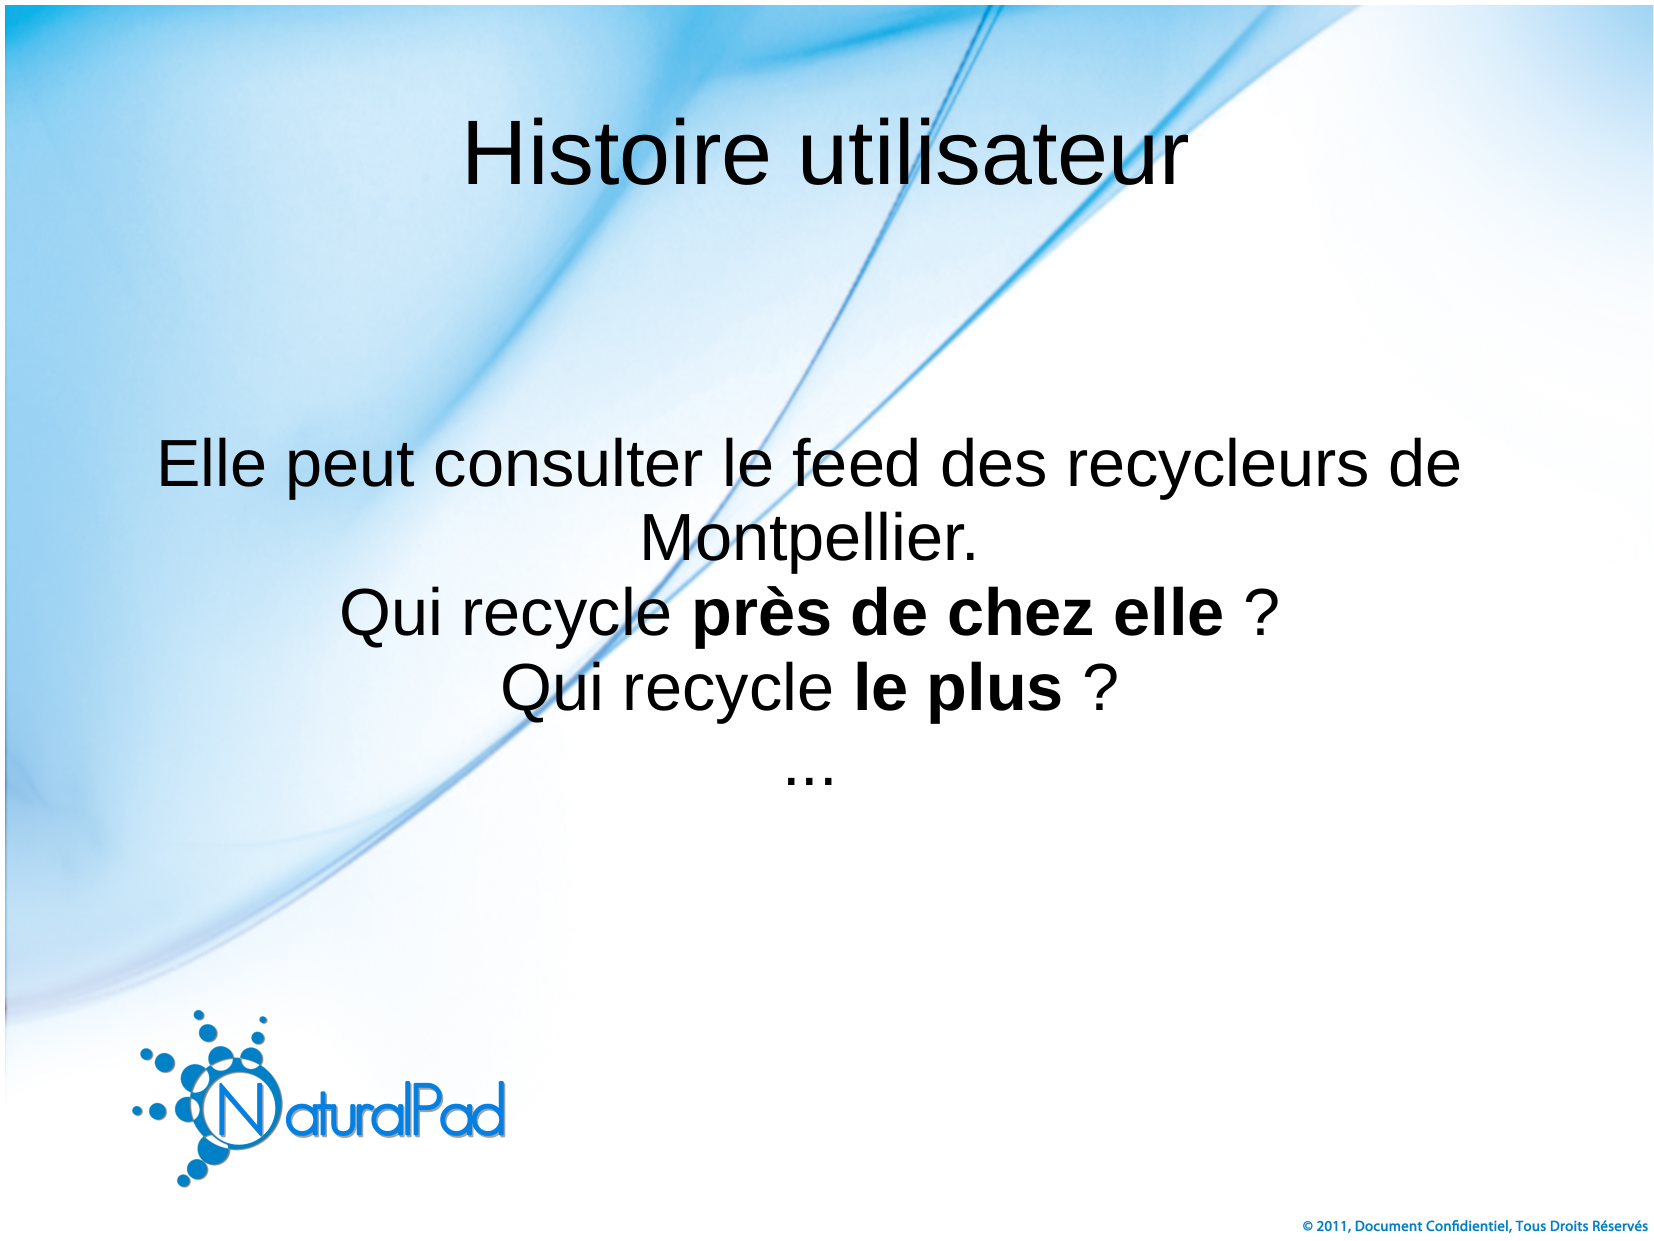

# Histoire utilisateur
Elle peut consulter le feed des recycleurs de Montpellier.
Qui recycle près de chez elle ?
Qui recycle le plus ?
...